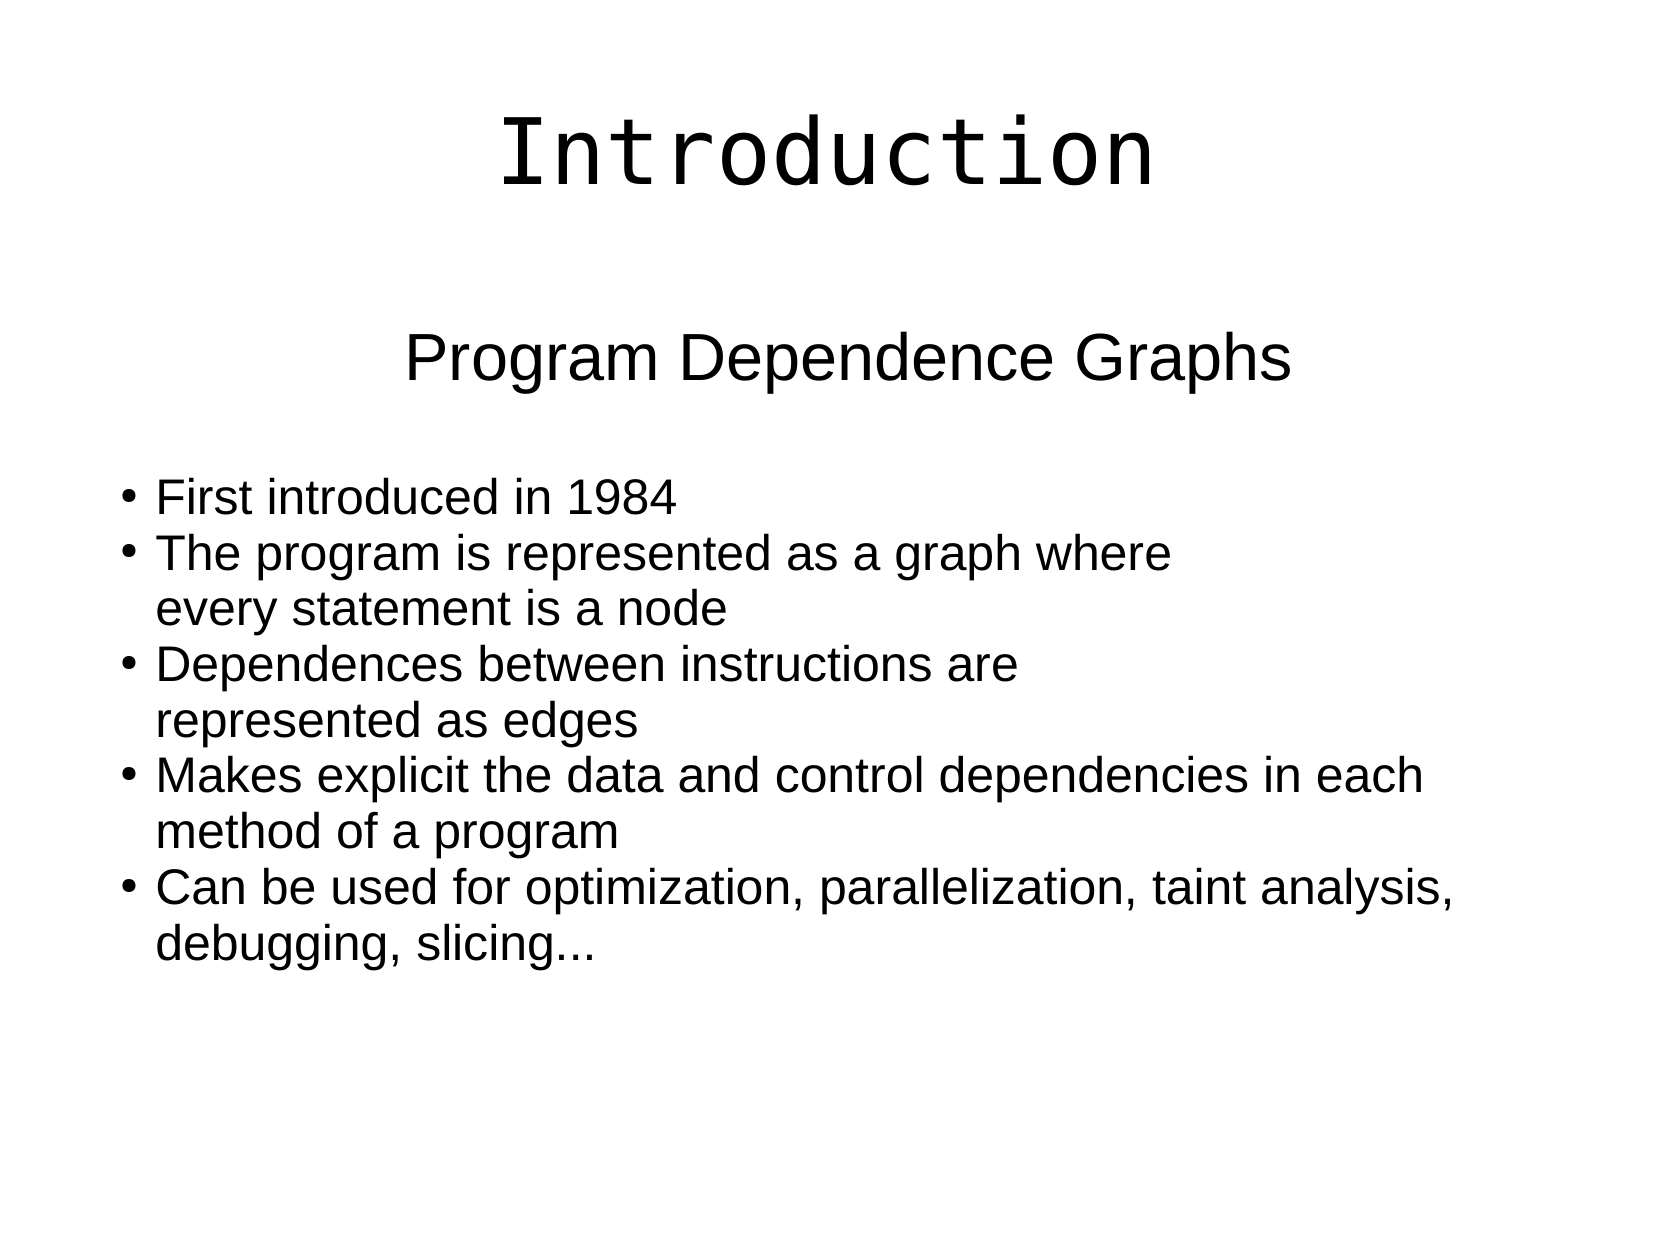

# Introduction
Program Dependence Graphs
First introduced in 1984
The program is represented as a graph where every statement is a node
Dependences between instructions are represented as edges
Makes explicit the data and control dependencies in each method of a program
Can be used for optimization, parallelization, taint analysis, debugging, slicing...